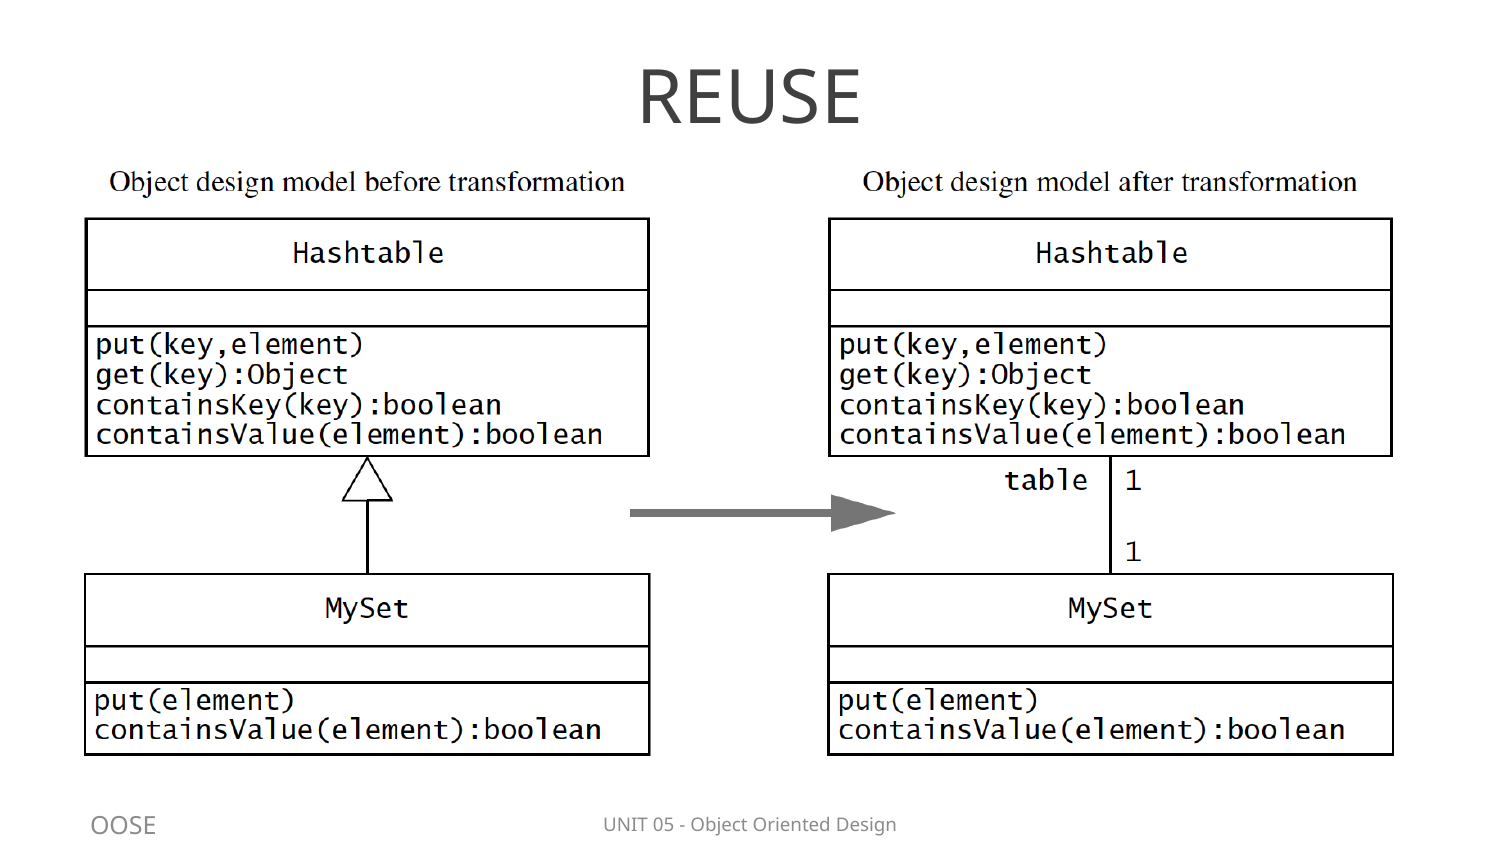

# reuse
OOSE
UNIT 05 - Object Oriented Design